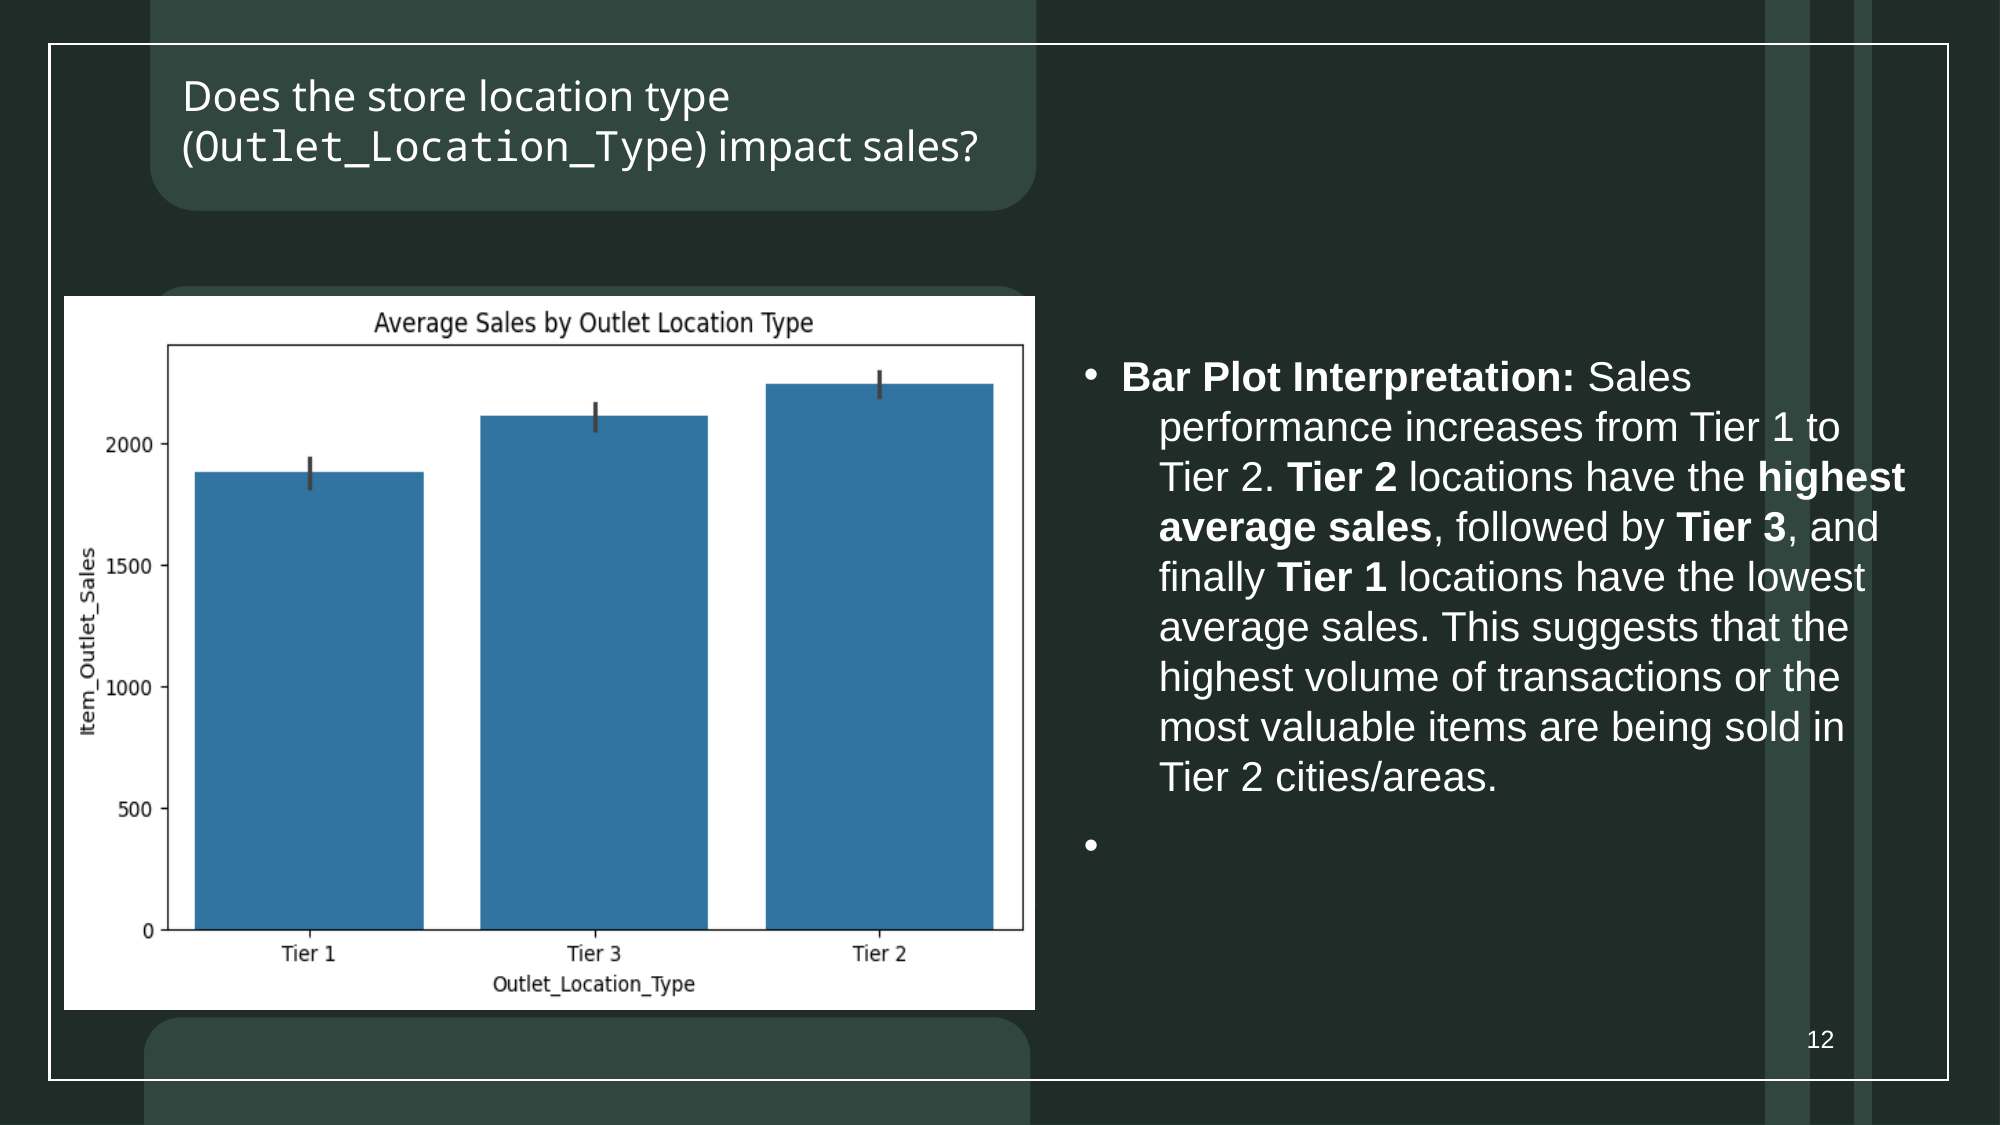

# Does the store location type (Outlet_Location_Type) impact sales?
Bar Plot Interpretation: Sales performance increases from Tier 1 to Tier 2. Tier 2 locations have the highest average sales, followed by Tier 3, and finally Tier 1 locations have the lowest average sales. This suggests that the highest volume of transactions or the most valuable items are being sold in Tier 2 cities/areas.